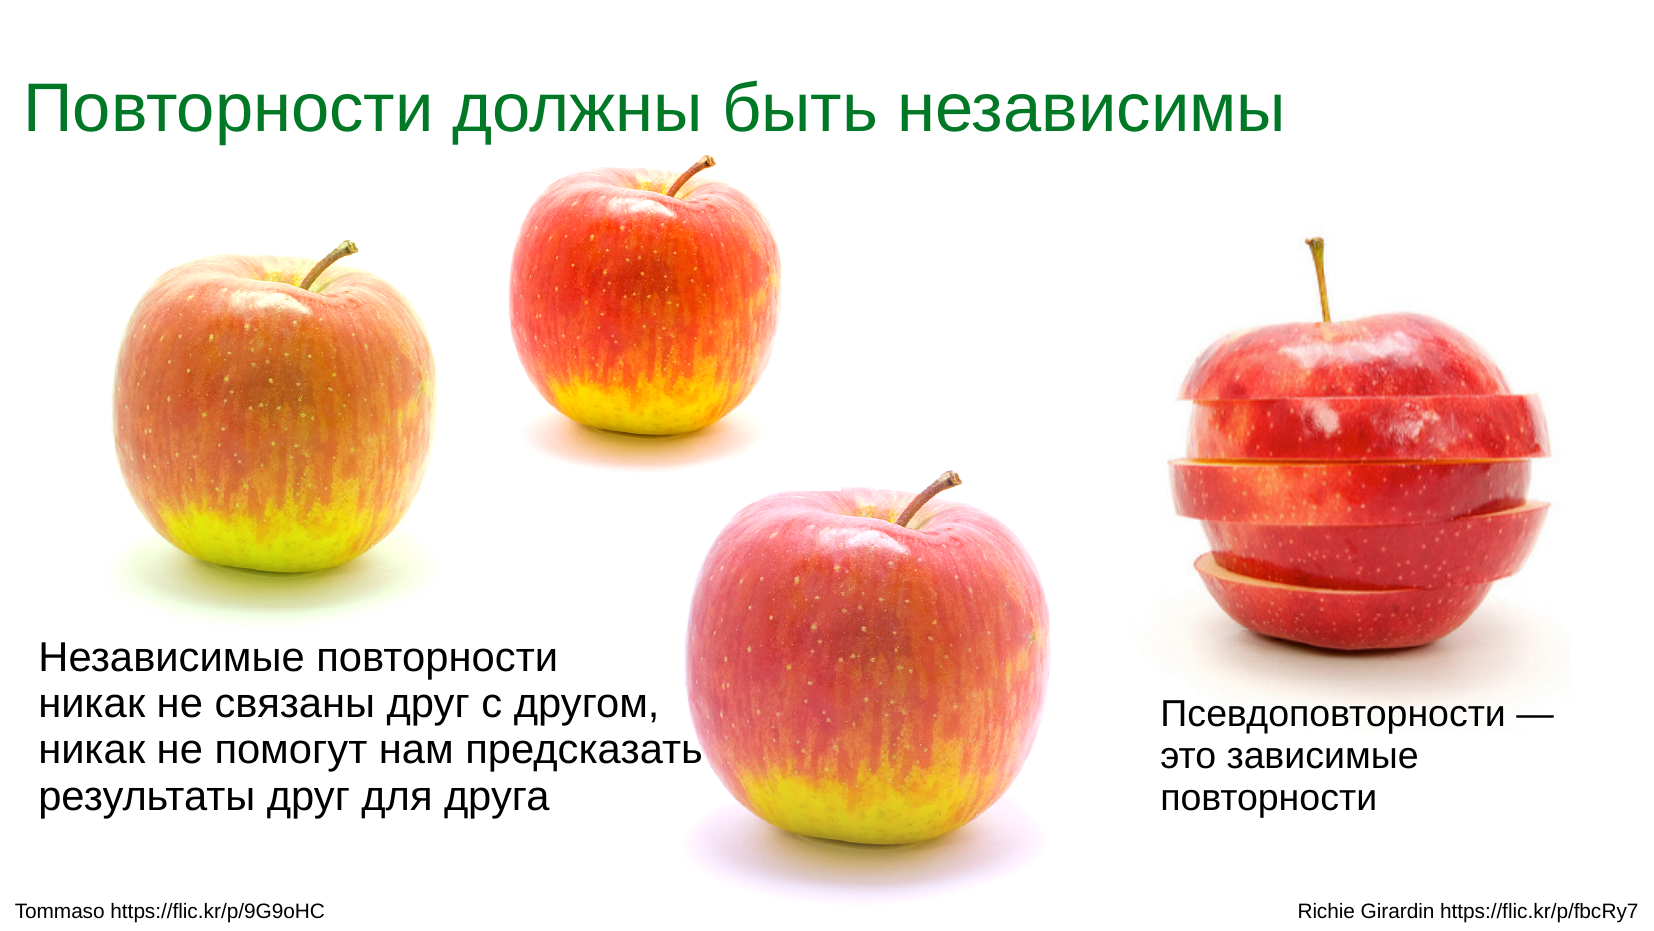

# Повторности должны быть независимы
Независимые повторности
никак не связаны друг с другом, никак не помогут нам предсказать результаты друг для друга
Псевдоповторности — это зависимые повторности
Tommaso https://flic.kr/p/9G9oHC
Richie Girardin https://flic.kr/p/fbcRy7